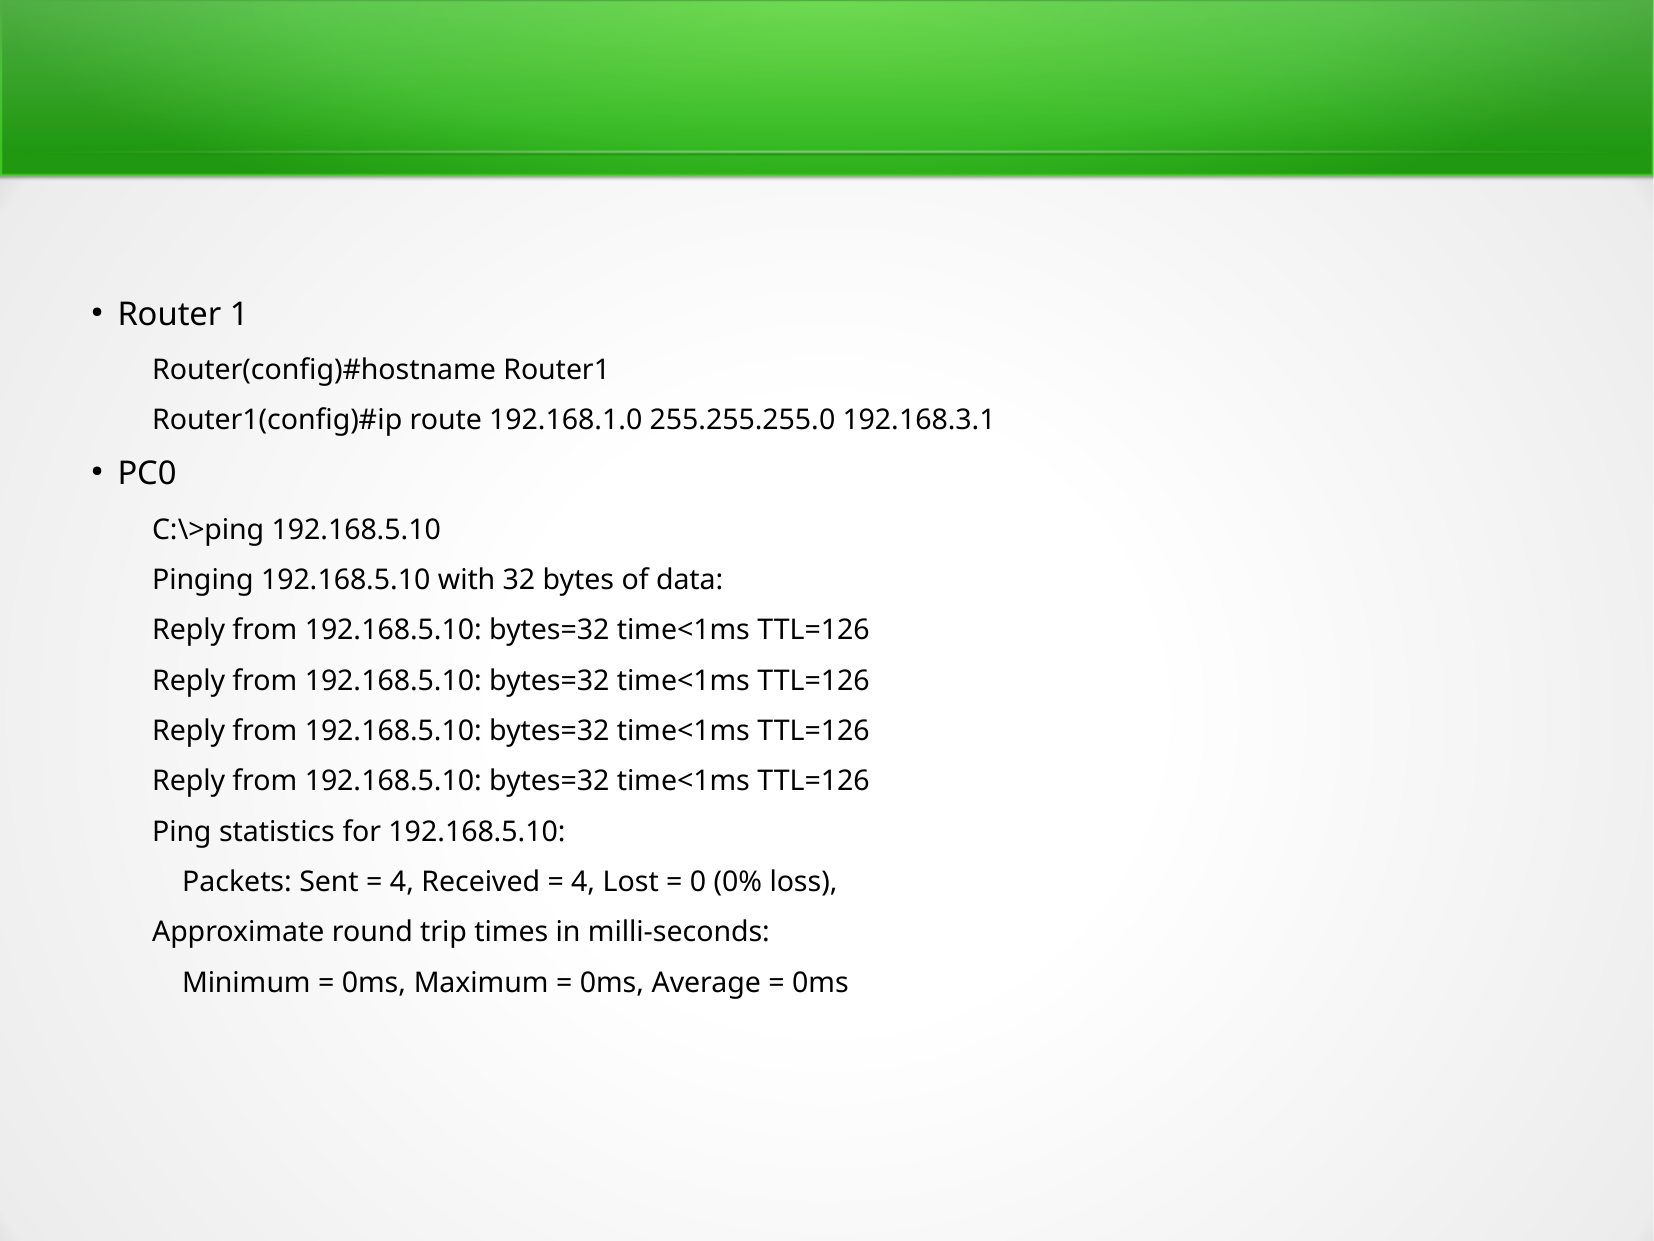

#
Router 1
Router(config)#hostname Router1
Router1(config)#ip route 192.168.1.0 255.255.255.0 192.168.3.1
PC0
C:\>ping 192.168.5.10
Pinging 192.168.5.10 with 32 bytes of data:
Reply from 192.168.5.10: bytes=32 time<1ms TTL=126
Reply from 192.168.5.10: bytes=32 time<1ms TTL=126
Reply from 192.168.5.10: bytes=32 time<1ms TTL=126
Reply from 192.168.5.10: bytes=32 time<1ms TTL=126
Ping statistics for 192.168.5.10:
 Packets: Sent = 4, Received = 4, Lost = 0 (0% loss),
Approximate round trip times in milli-seconds:
 Minimum = 0ms, Maximum = 0ms, Average = 0ms